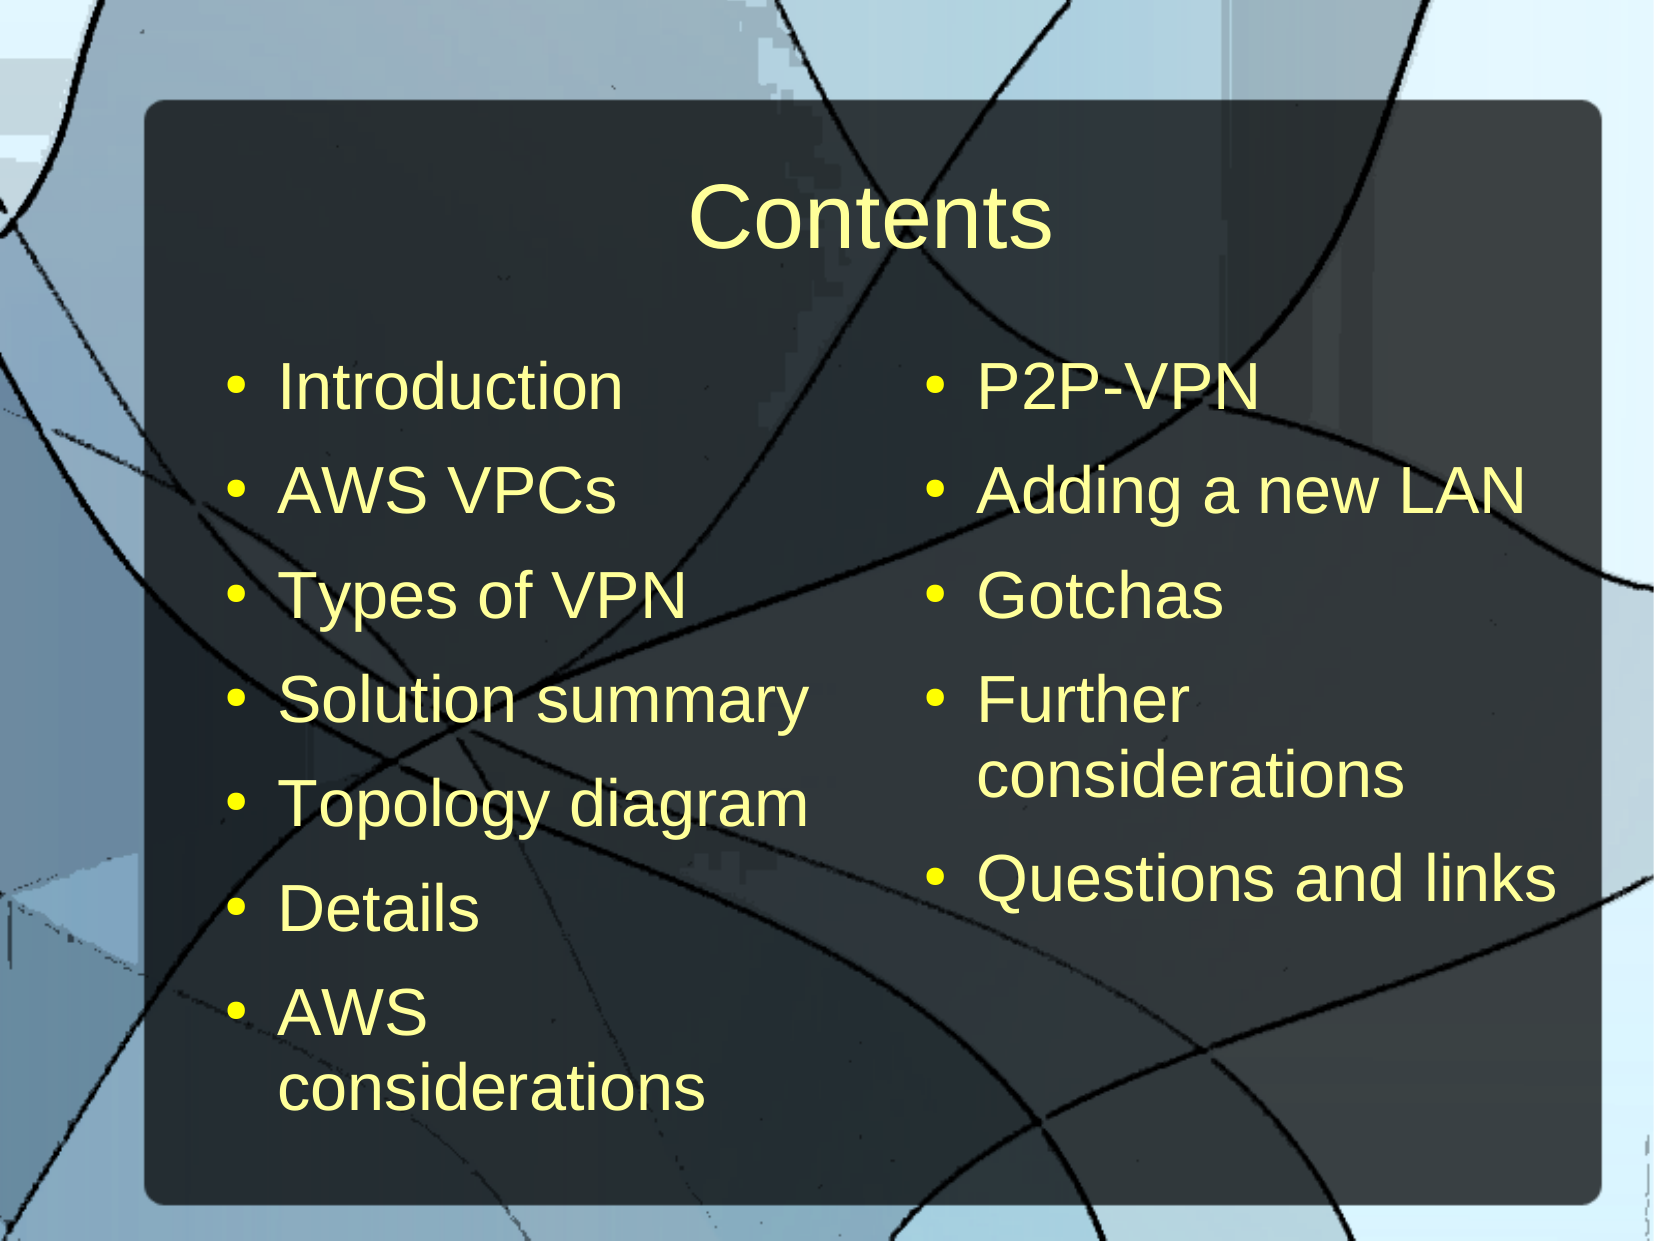

# Contents
Introduction
AWS VPCs
Types of VPN
Solution summary
Topology diagram
Details
AWS considerations
P2P-VPN
Adding a new LAN
Gotchas
Further considerations
Questions and links